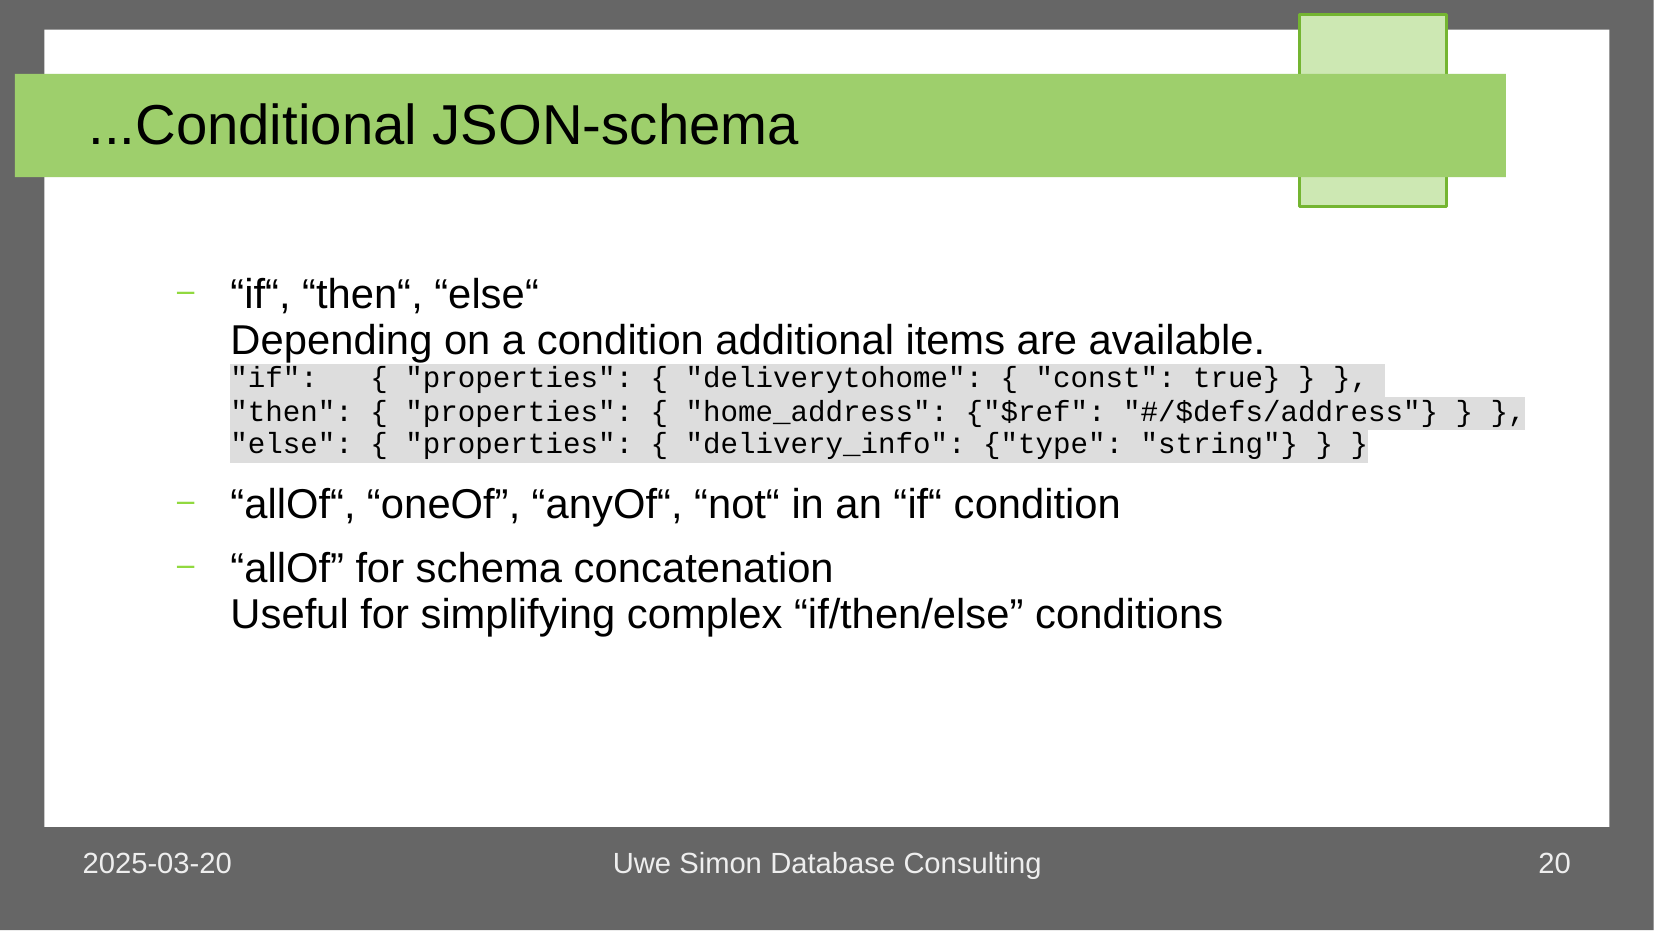

# ...Conditional JSON-schema
“if“, “then“, “else“
Depending on a condition additional items are available.
"if": { "properties": { "deliverytohome": { "const": true} } },
"then": { "properties": { "home_address": {"$ref": "#/$defs/address"} } }, "else": { "properties": { "delivery_info": {"type": "string"} } }
“allOf“, “oneOf”, “anyOf“, “not“ in an “if“ condition
“allOf” for schema concatenation
Useful for simplifying complex “if/then/else” conditions
2024-04-24
Uwe Simon Database Consulting
20